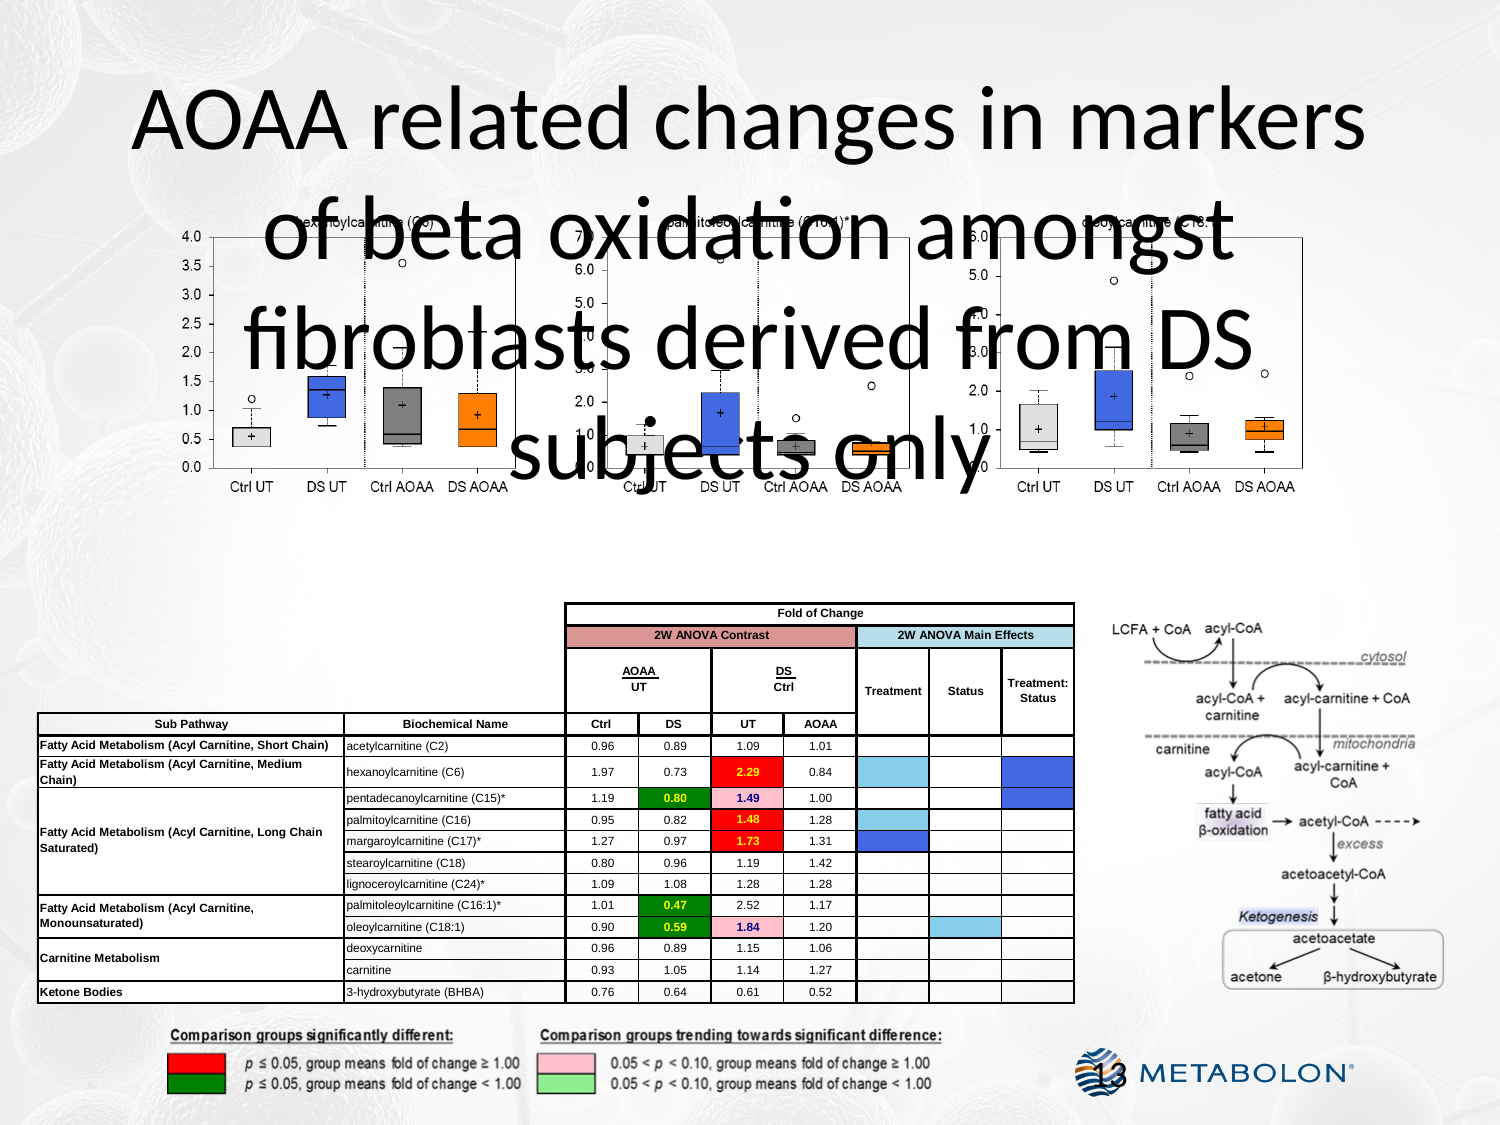

# AOAA related changes in markers of beta oxidation amongst fibroblasts derived from DS subjects only